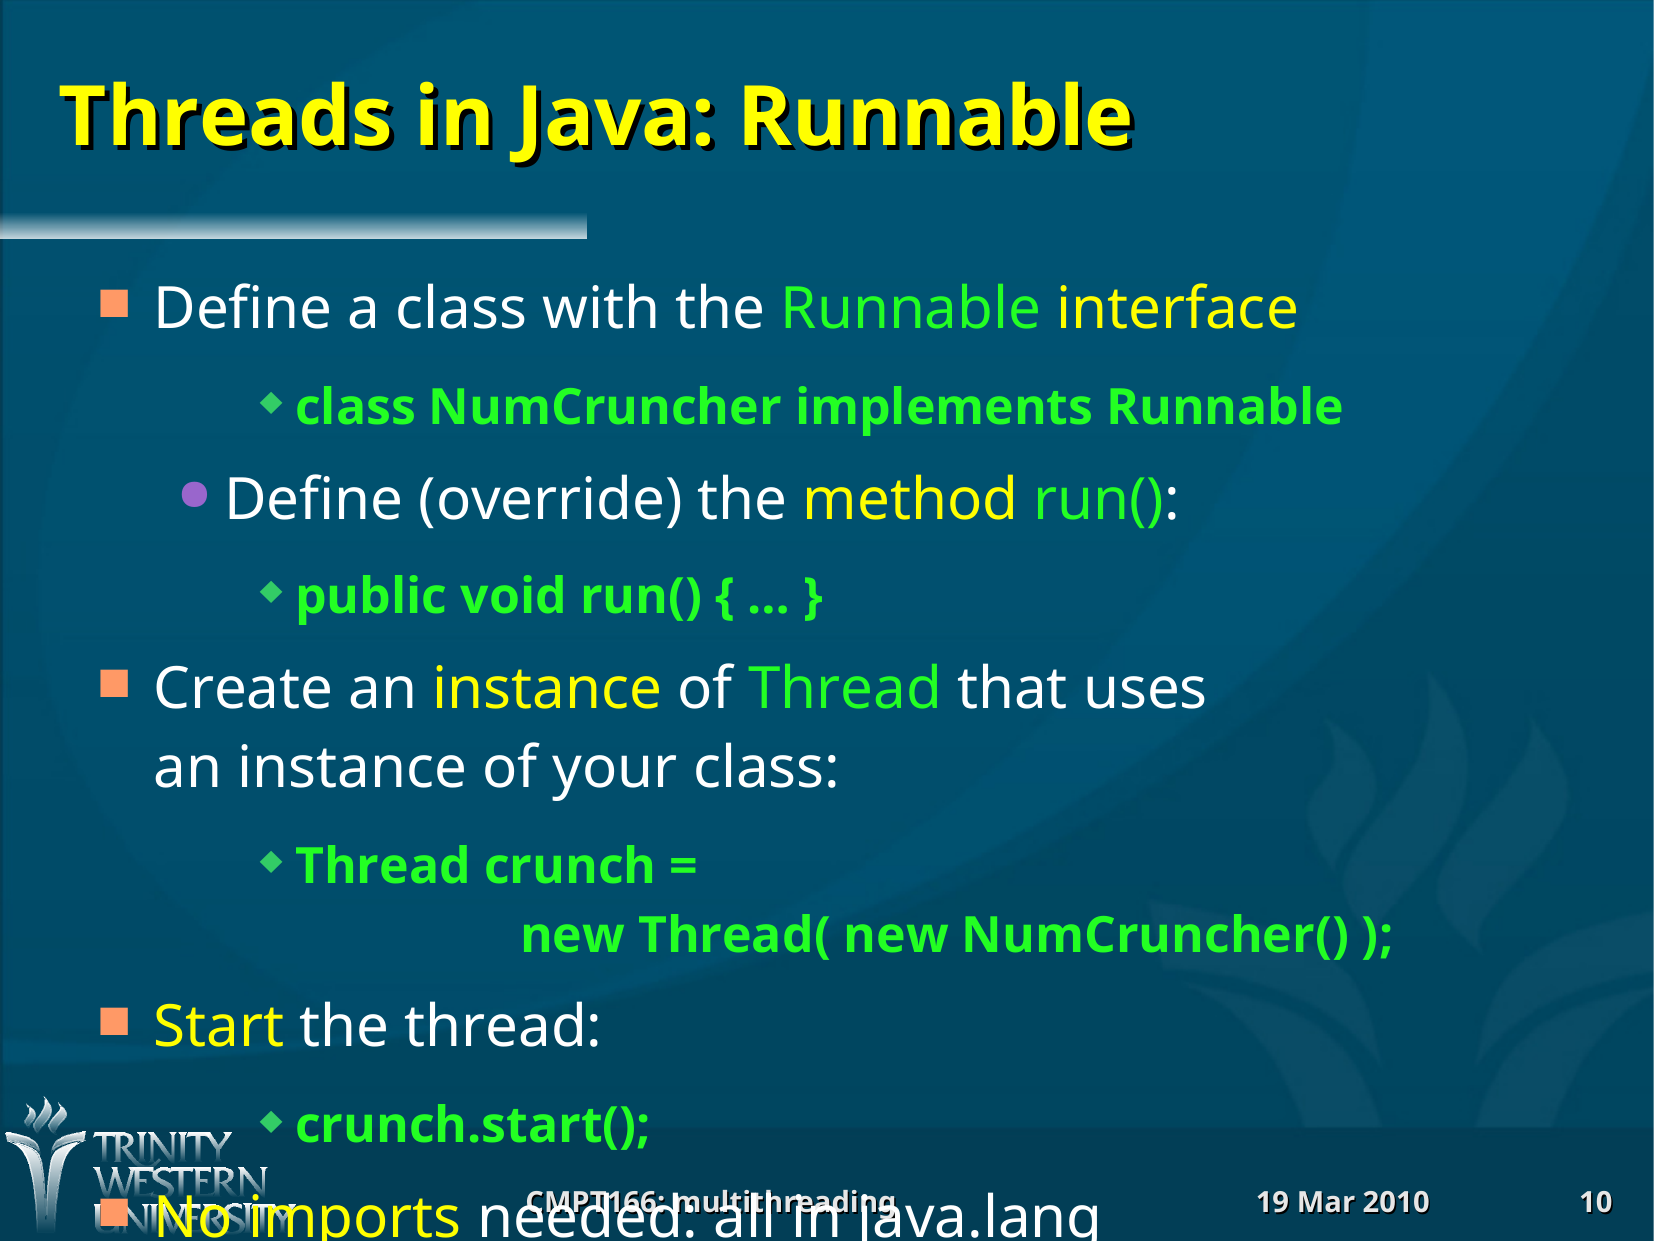

# Threads in Java: Runnable
Define a class with the Runnable interface
class NumCruncher implements Runnable
Define (override) the method run():
public void run() { … }
Create an instance of Thread that uses
an instance of your class:
Thread crunch =
			new Thread( new NumCruncher() );
Start the thread:
crunch.start();
No imports needed: all in java.lang
CMPT166: multithreading
19 Mar 2010
10